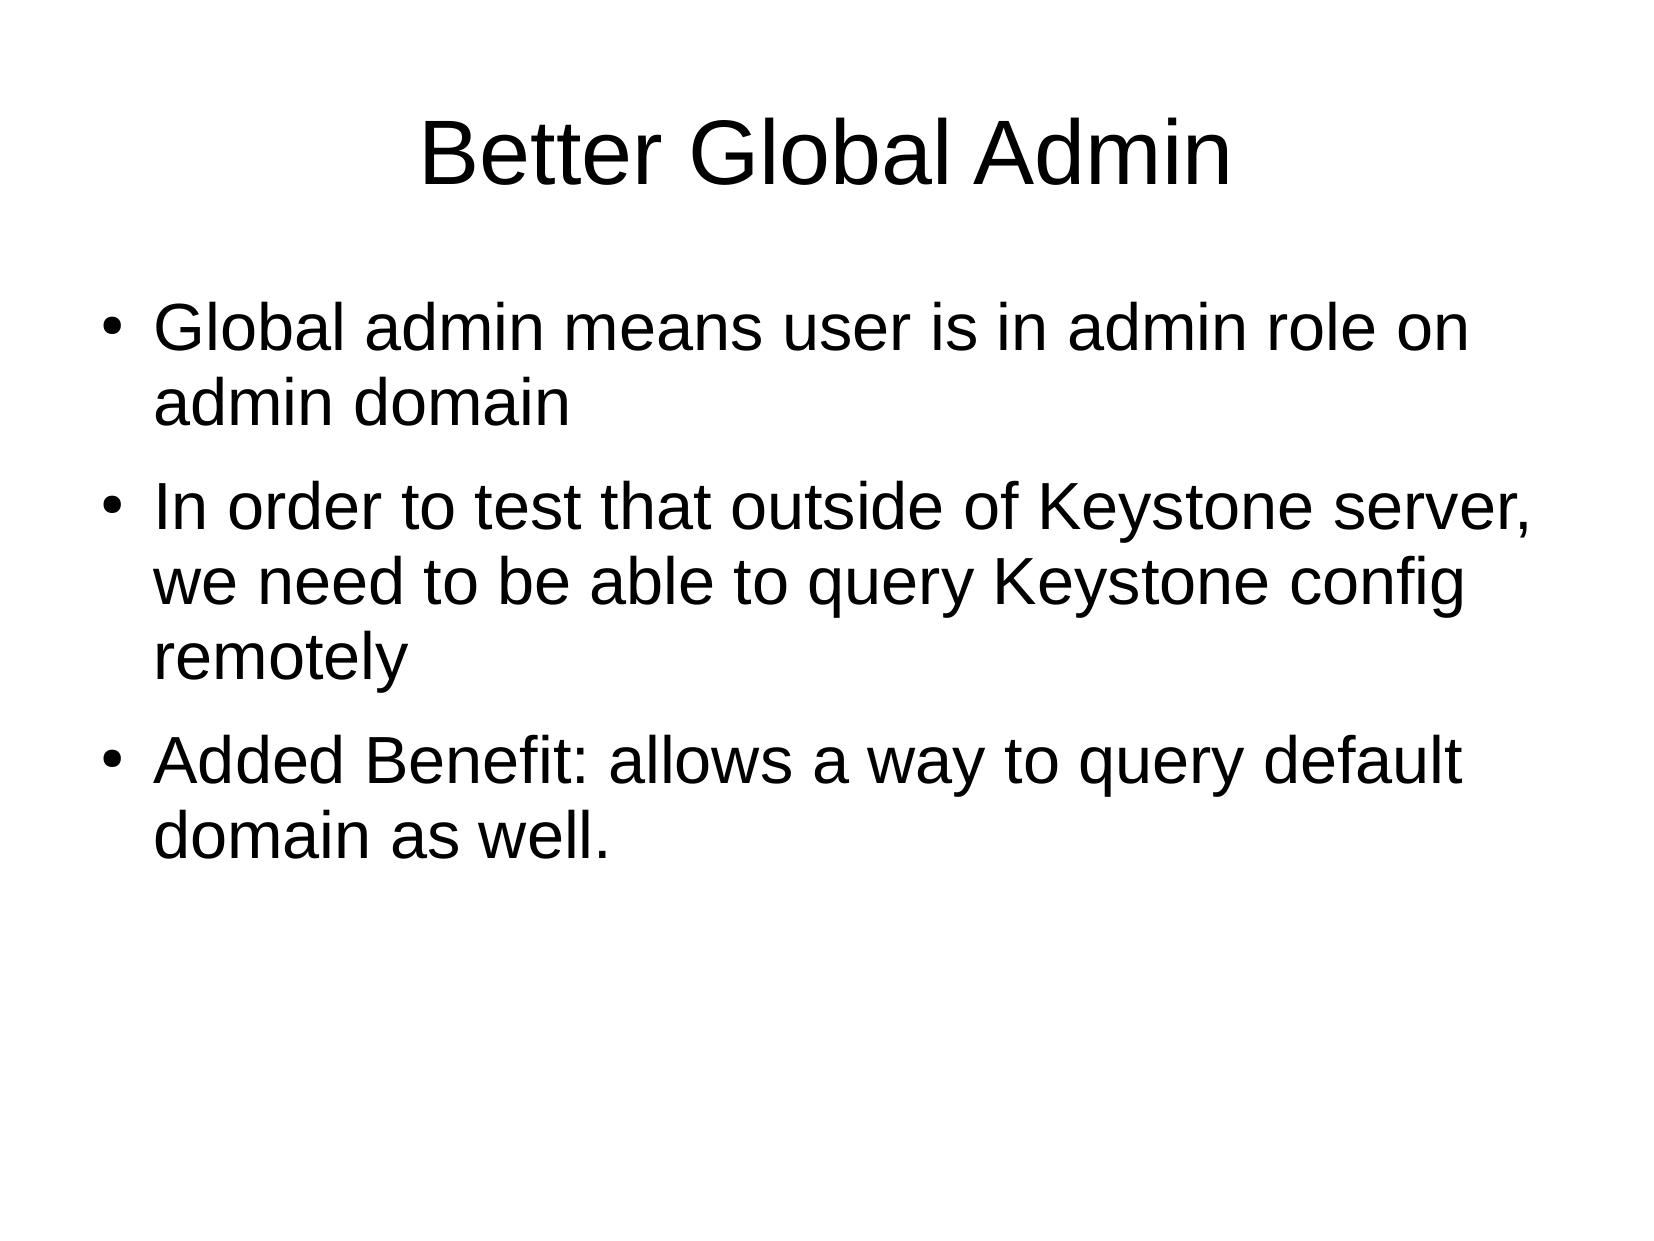

# Better Global Admin
Global admin means user is in admin role on admin domain
In order to test that outside of Keystone server, we need to be able to query Keystone config remotely
Added Benefit: allows a way to query default domain as well.